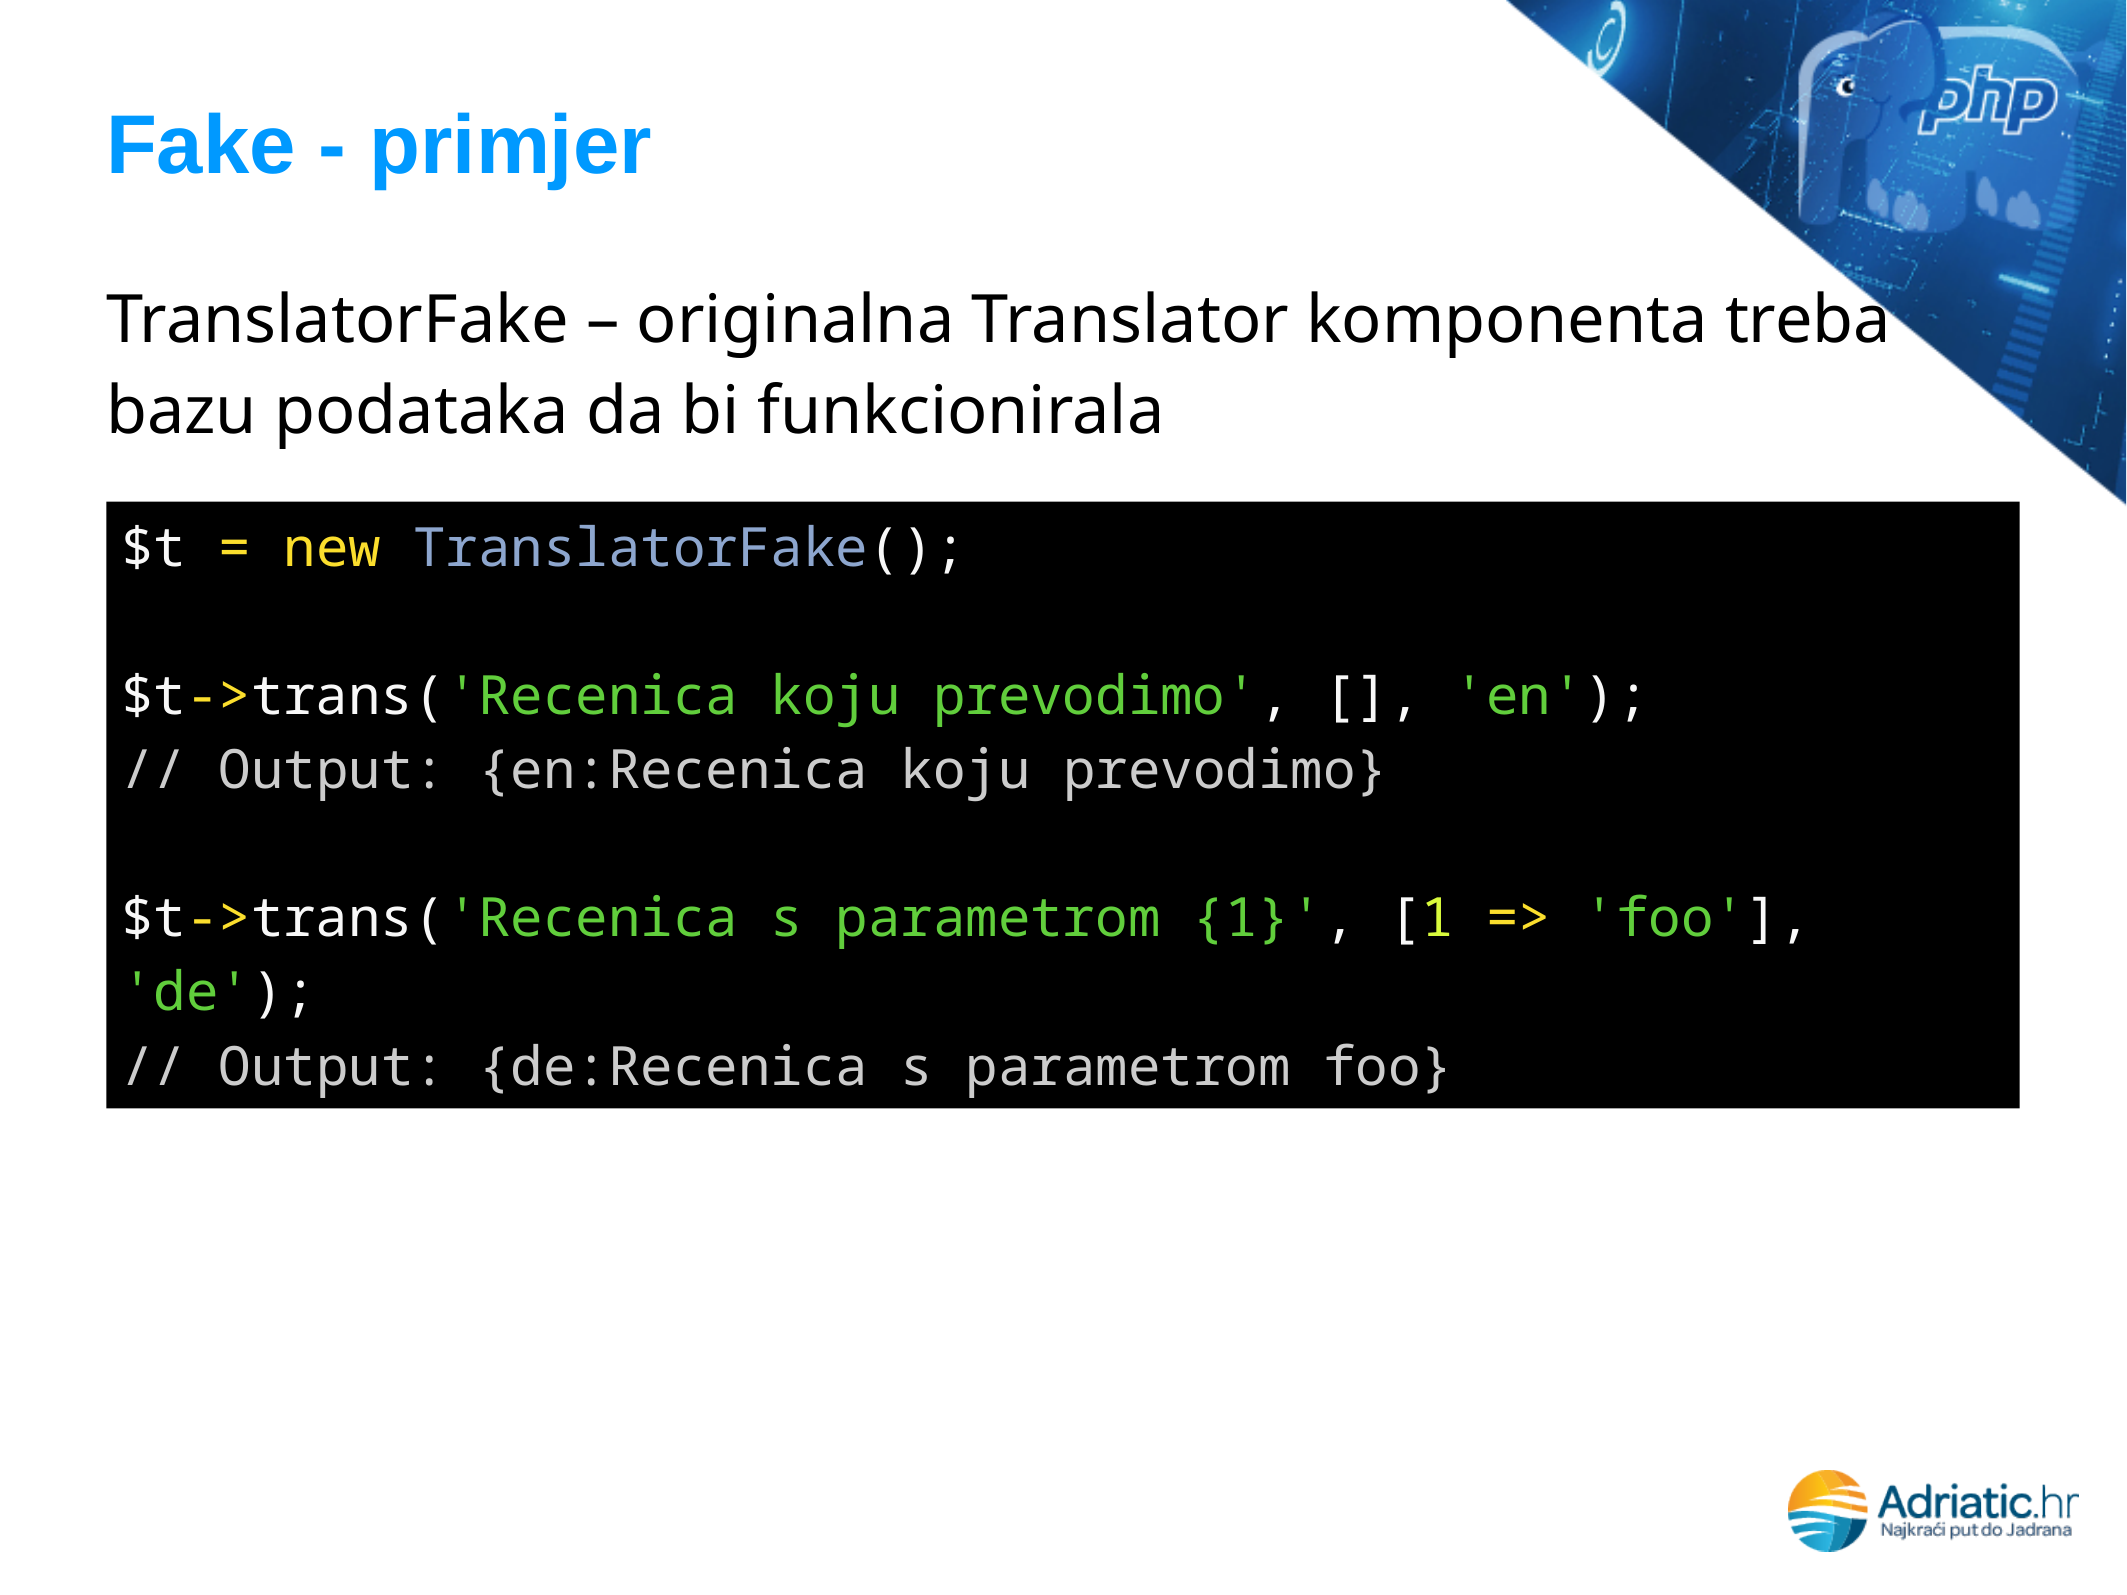

# Fake - primjer
TranslatorFake – originalna Translator komponenta treba bazu podataka da bi funkcionirala
$t = new TranslatorFake();
$t->trans('Recenica koju prevodimo', [], 'en');
// Output: {en:Recenica koju prevodimo}
$t->trans('Recenica s parametrom {1}', [1 => 'foo'], 'de');
// Output: {de:Recenica s parametrom foo}